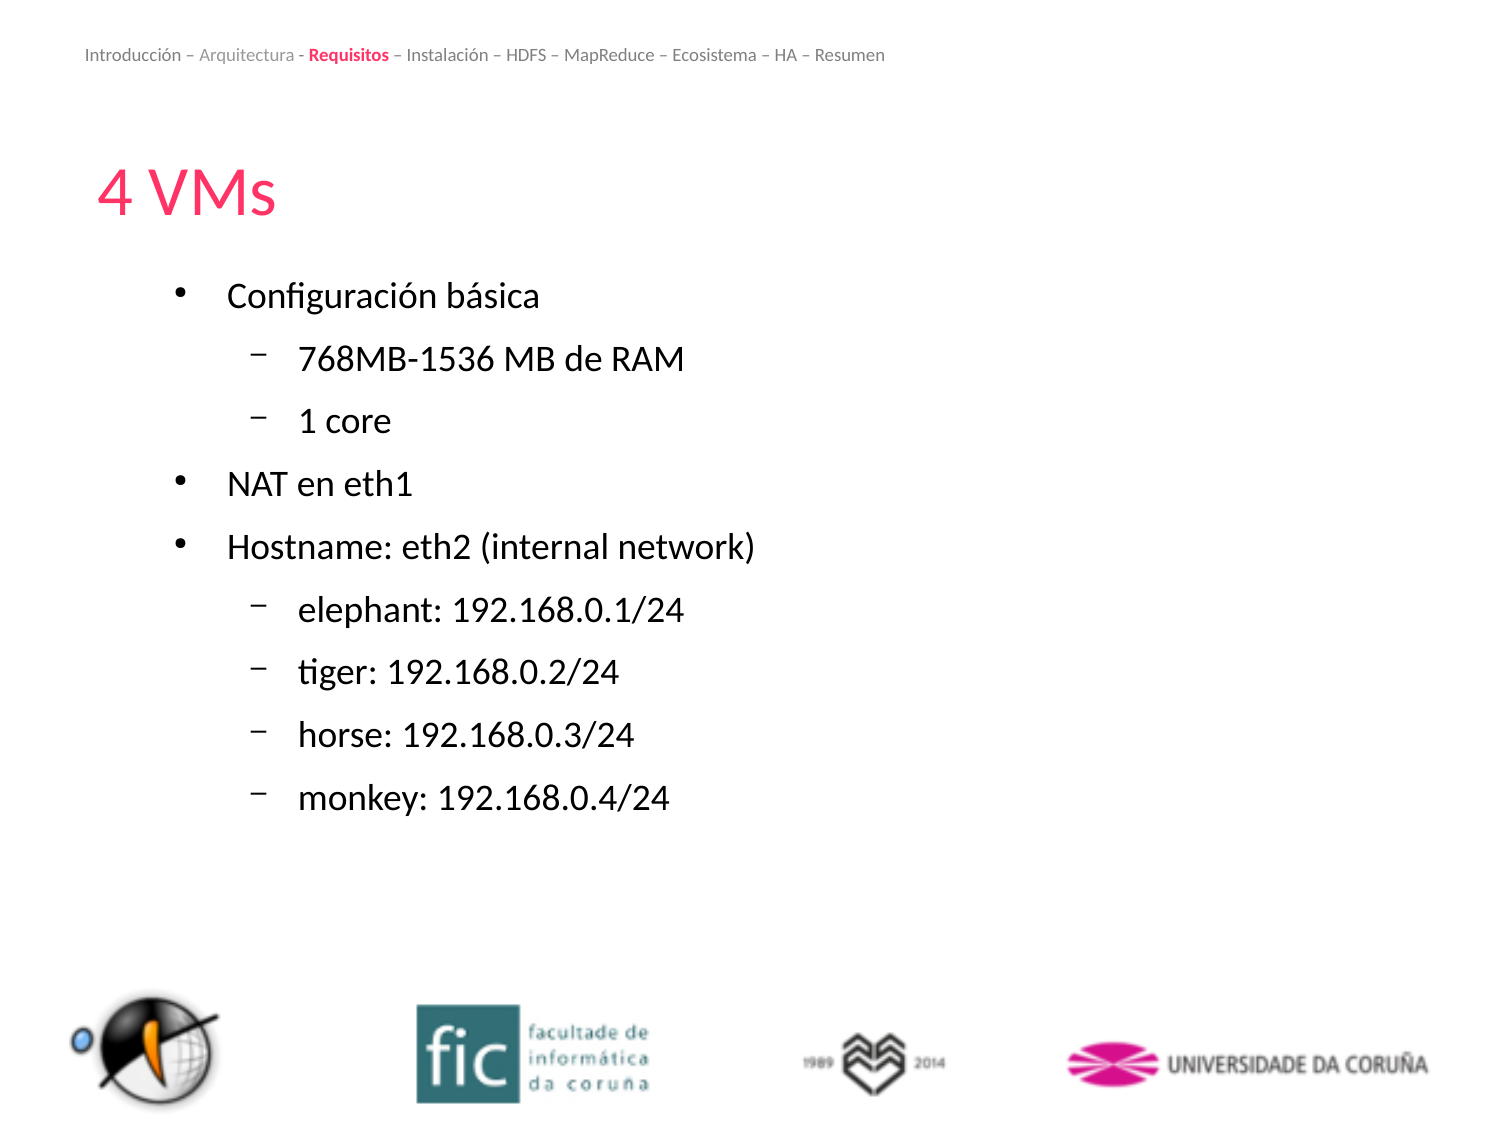

Introducción – Arquitectura - Requisitos – Instalación – HDFS – MapReduce – Ecosistema – HA – Resumen
# 4 VMs
Configuración básica
768MB-1536 MB de RAM
1 core
NAT en eth1
Hostname: eth2 (internal network)
elephant: 192.168.0.1/24
tiger: 192.168.0.2/24
horse: 192.168.0.3/24
monkey: 192.168.0.4/24